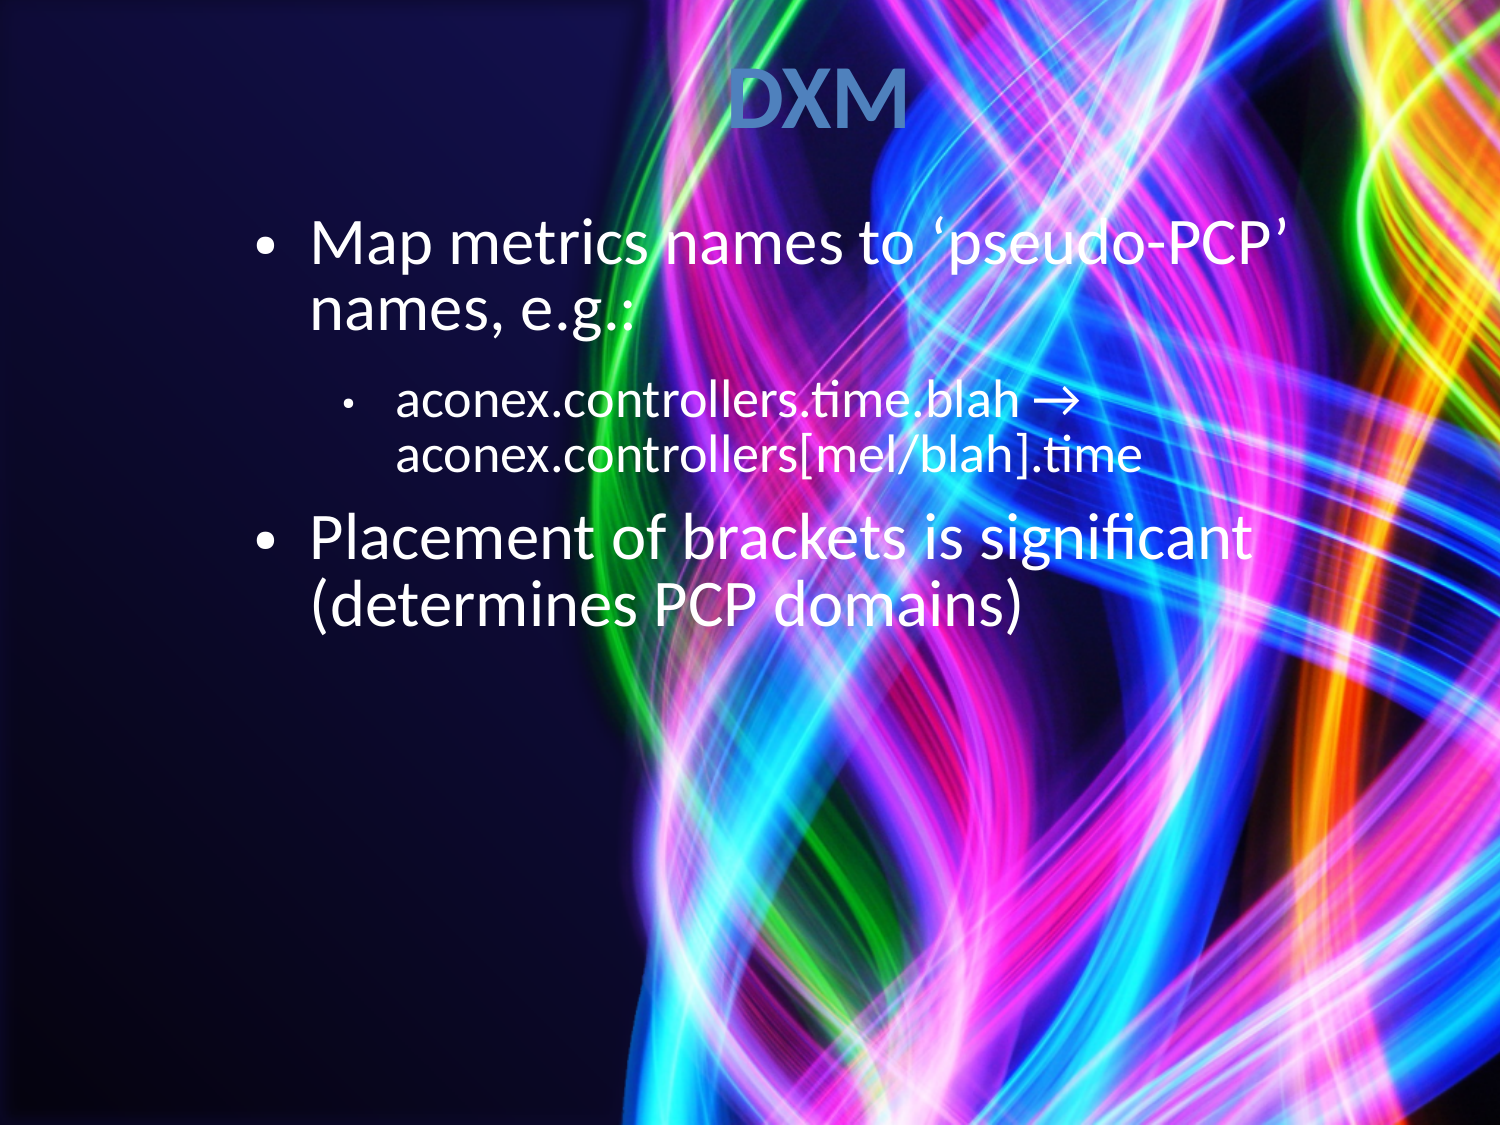

# DXM
Map metrics names to ‘pseudo-PCP’ names, e.g.:
aconex.controllers.time.blah →
aconex.controllers[mel/blah].time
Placement of brackets is significant (determines PCP domains)